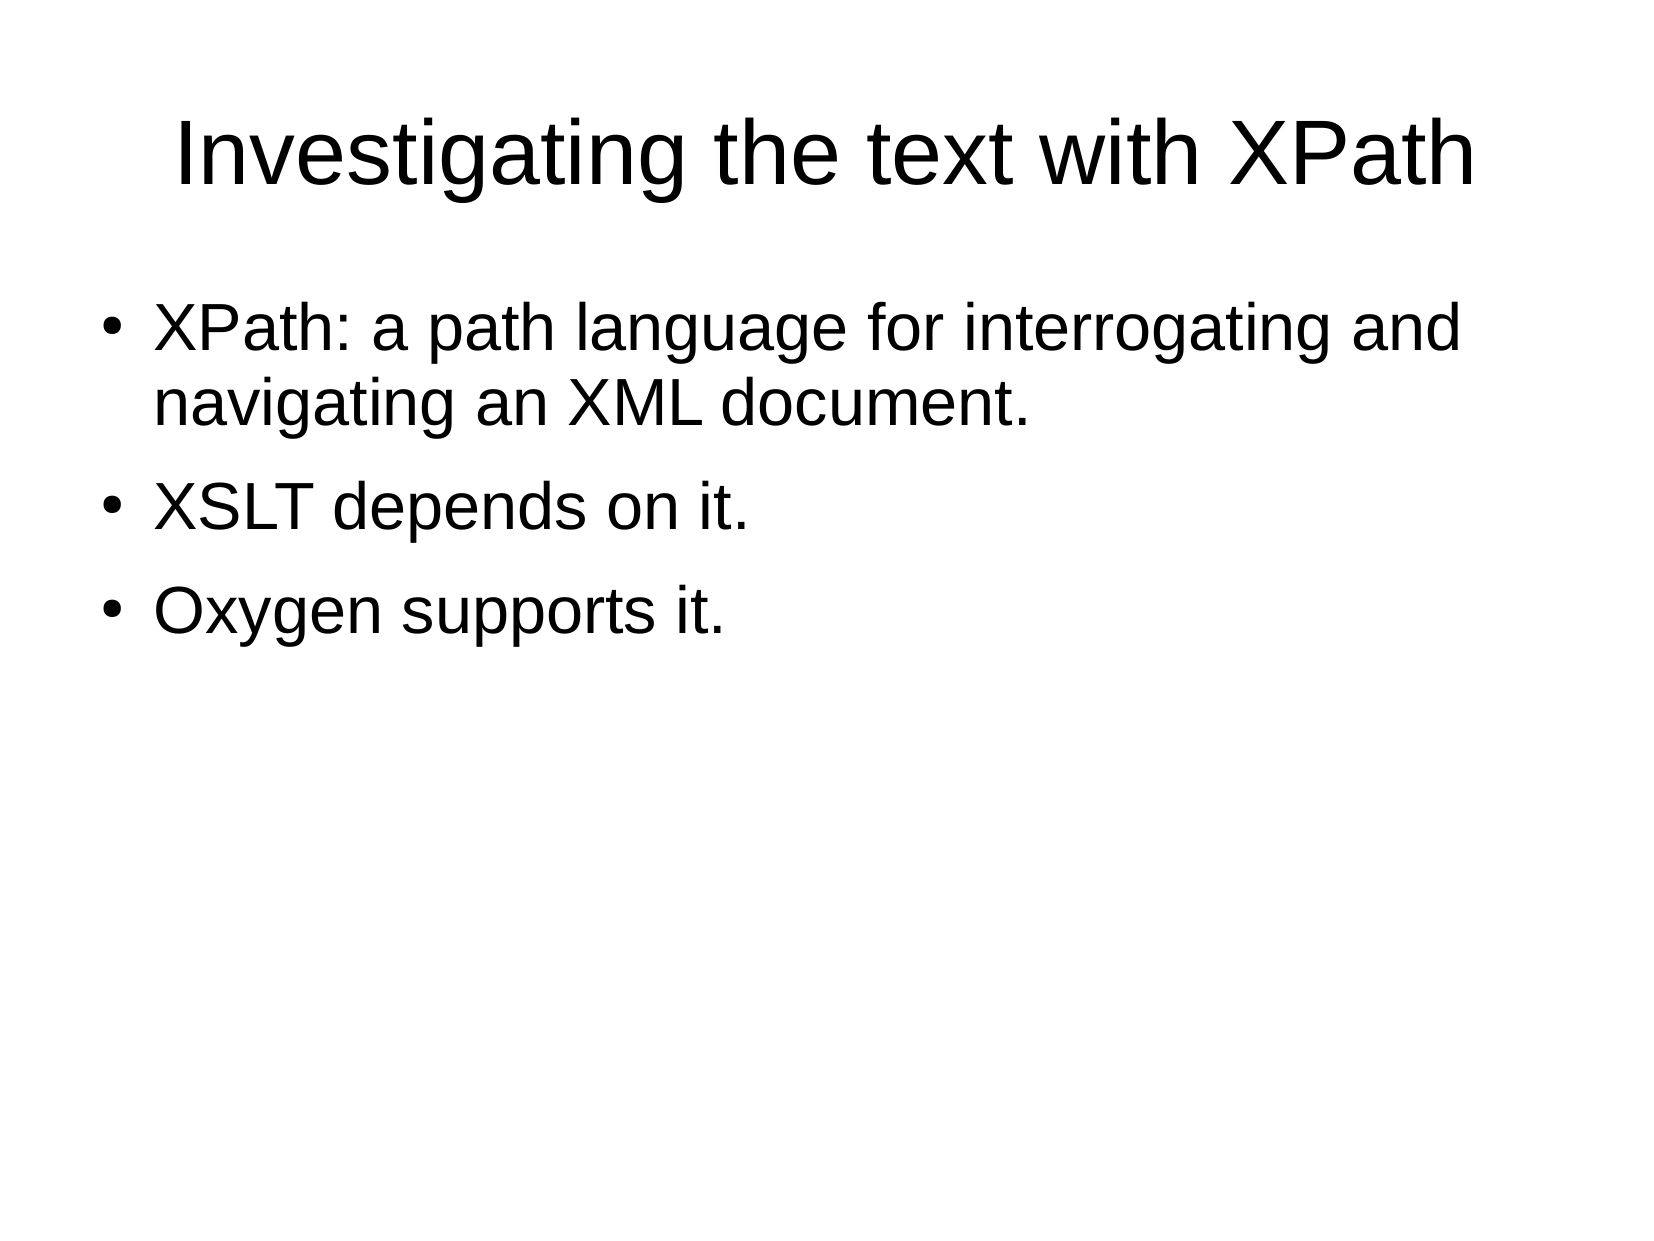

# Investigating the text with XPath
XPath: a path language for interrogating and navigating an XML document.
XSLT depends on it.
Oxygen supports it.